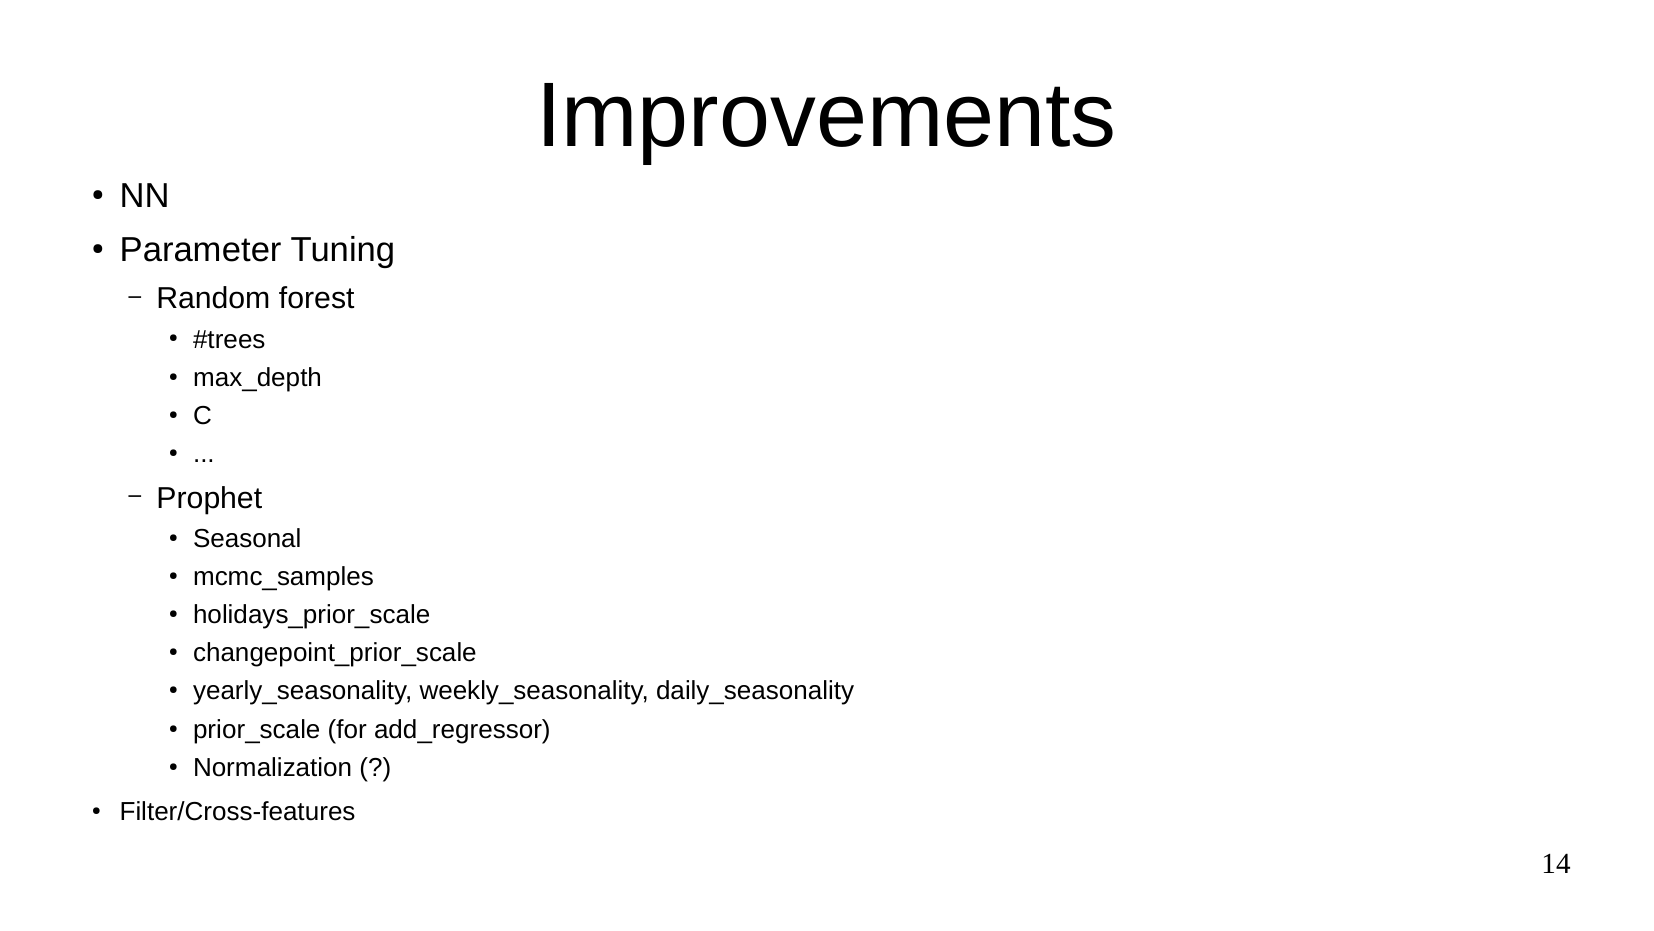

# Improvements
NN
Parameter Tuning
Random forest
#trees
max_depth
C
...
Prophet
Seasonal
mcmc_samples
holidays_prior_scale
changepoint_prior_scale
yearly_seasonality, weekly_seasonality, daily_seasonality
prior_scale (for add_regressor)
Normalization (?)
Filter/Cross-features
14